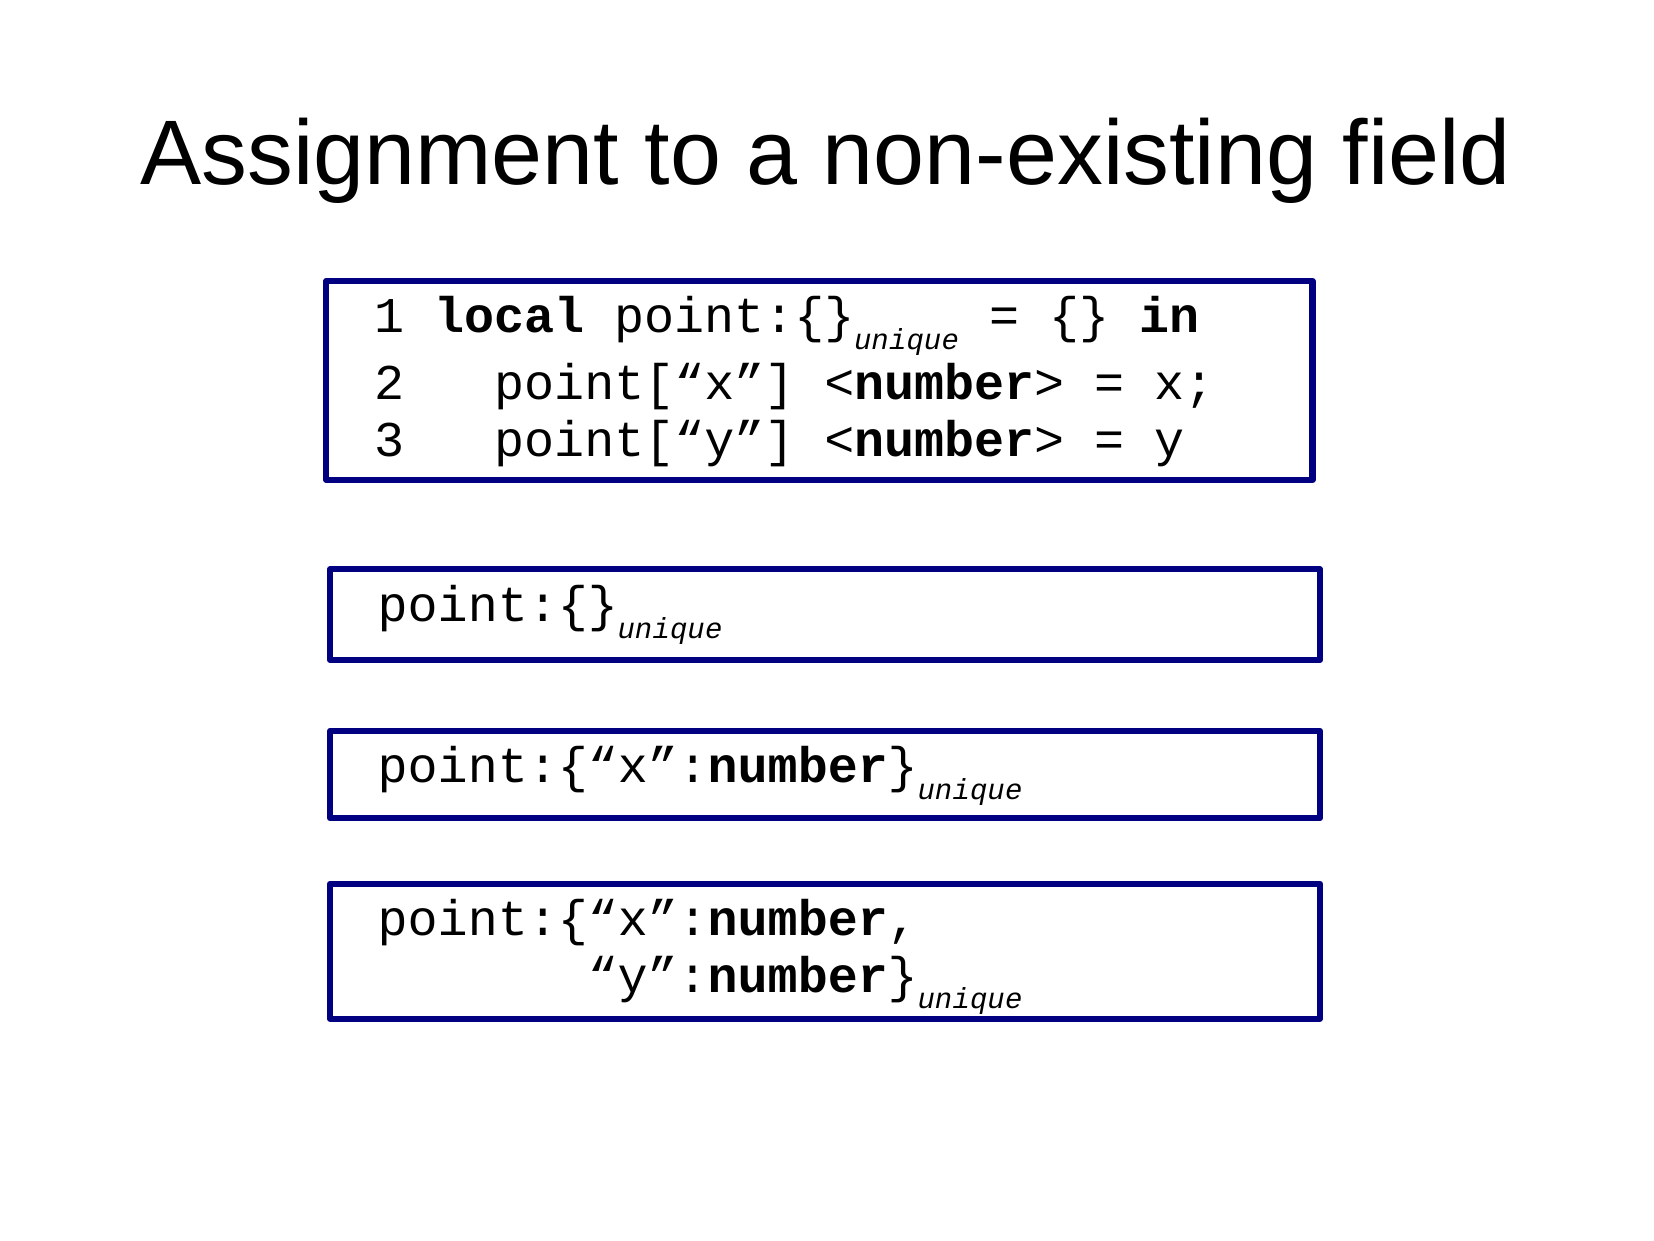

# Assignment to a non-existing field
 1 local point:{}unique = {} in
 2 point[“x”] = x;
 3 point[“y”] = y
 point:{}unique
 point:{“x”:number}unique
 point:{“x”:number,
 “y”:number}unique